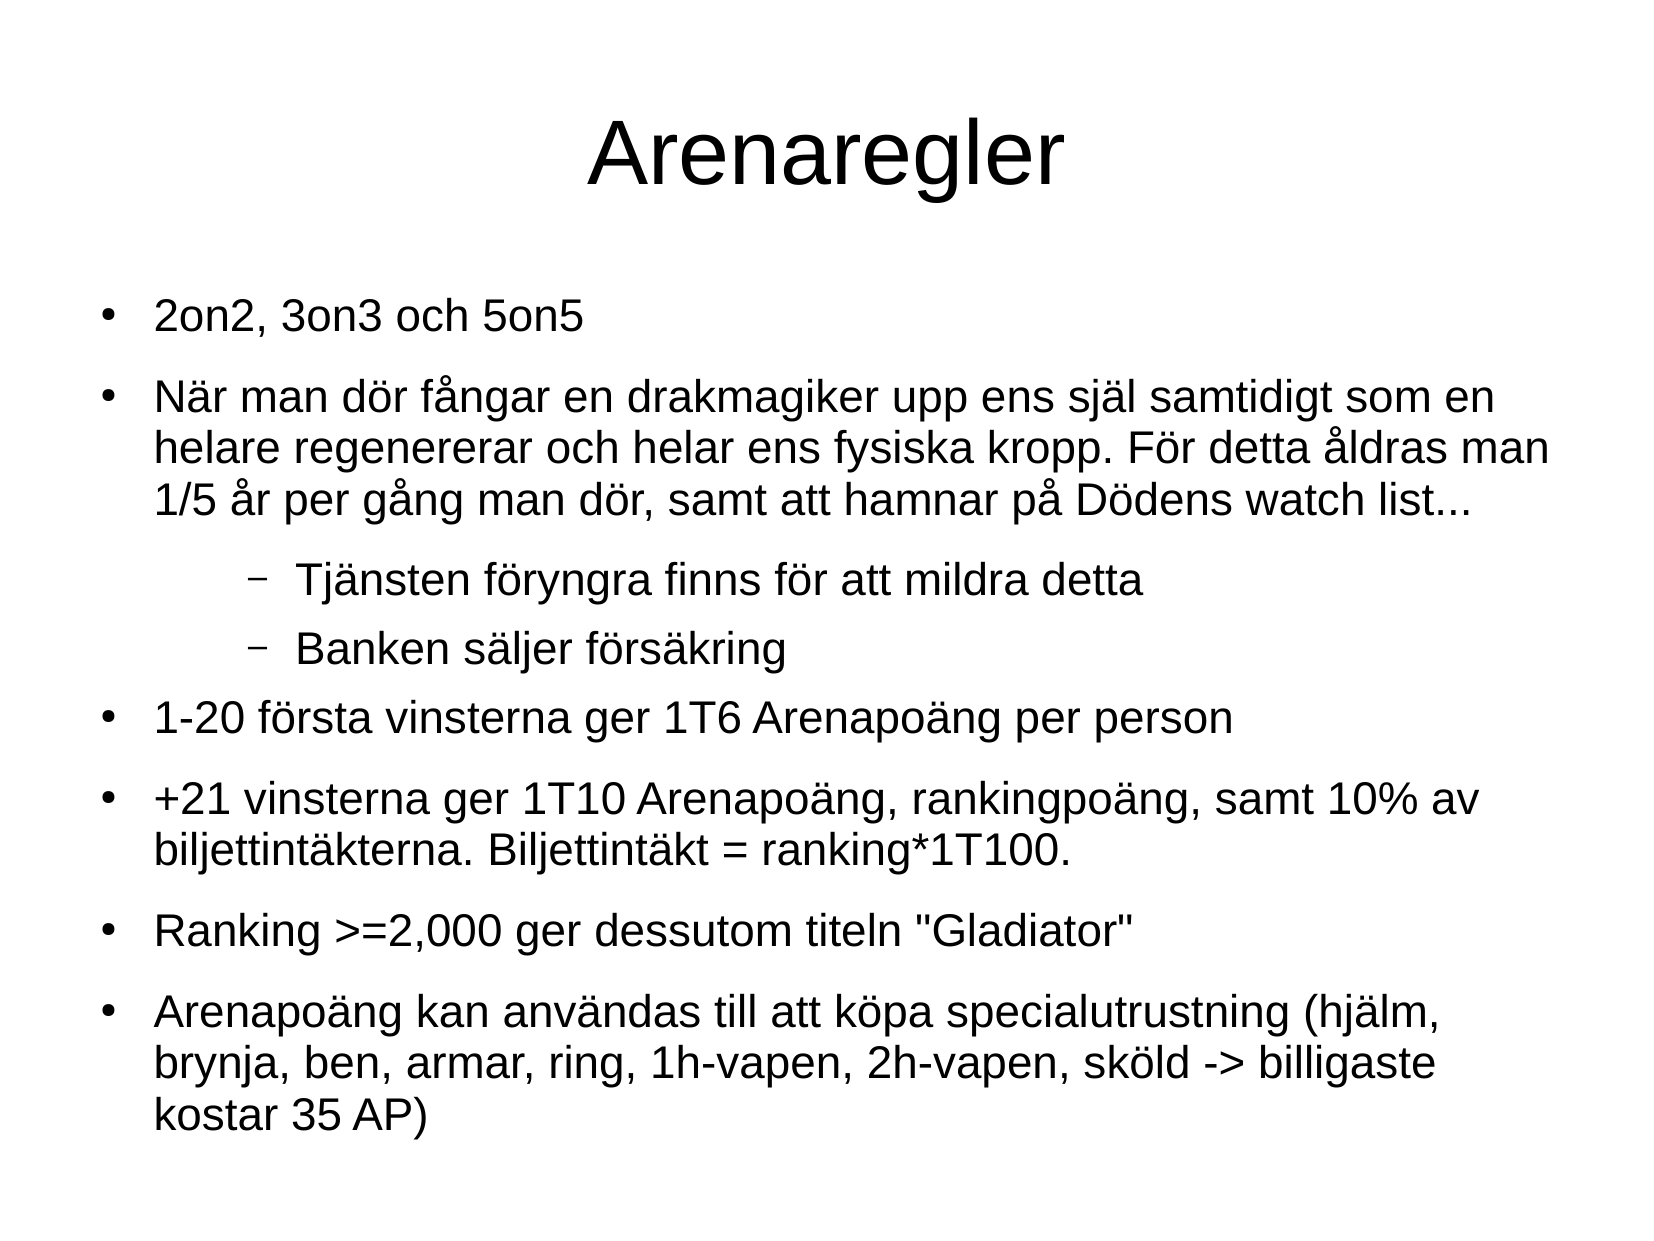

# Arenaregler
2on2, 3on3 och 5on5
När man dör fångar en drakmagiker upp ens själ samtidigt som en helare regenererar och helar ens fysiska kropp. För detta åldras man 1/5 år per gång man dör, samt att hamnar på Dödens watch list...
Tjänsten föryngra finns för att mildra detta
Banken säljer försäkring
1-20 första vinsterna ger 1T6 Arenapoäng per person
+21 vinsterna ger 1T10 Arenapoäng, rankingpoäng, samt 10% av biljettintäkterna. Biljettintäkt = ranking*1T100.
Ranking >=2,000 ger dessutom titeln "Gladiator"
Arenapoäng kan användas till att köpa specialutrustning (hjälm, brynja, ben, armar, ring, 1h-vapen, 2h-vapen, sköld -> billigaste kostar 35 AP)